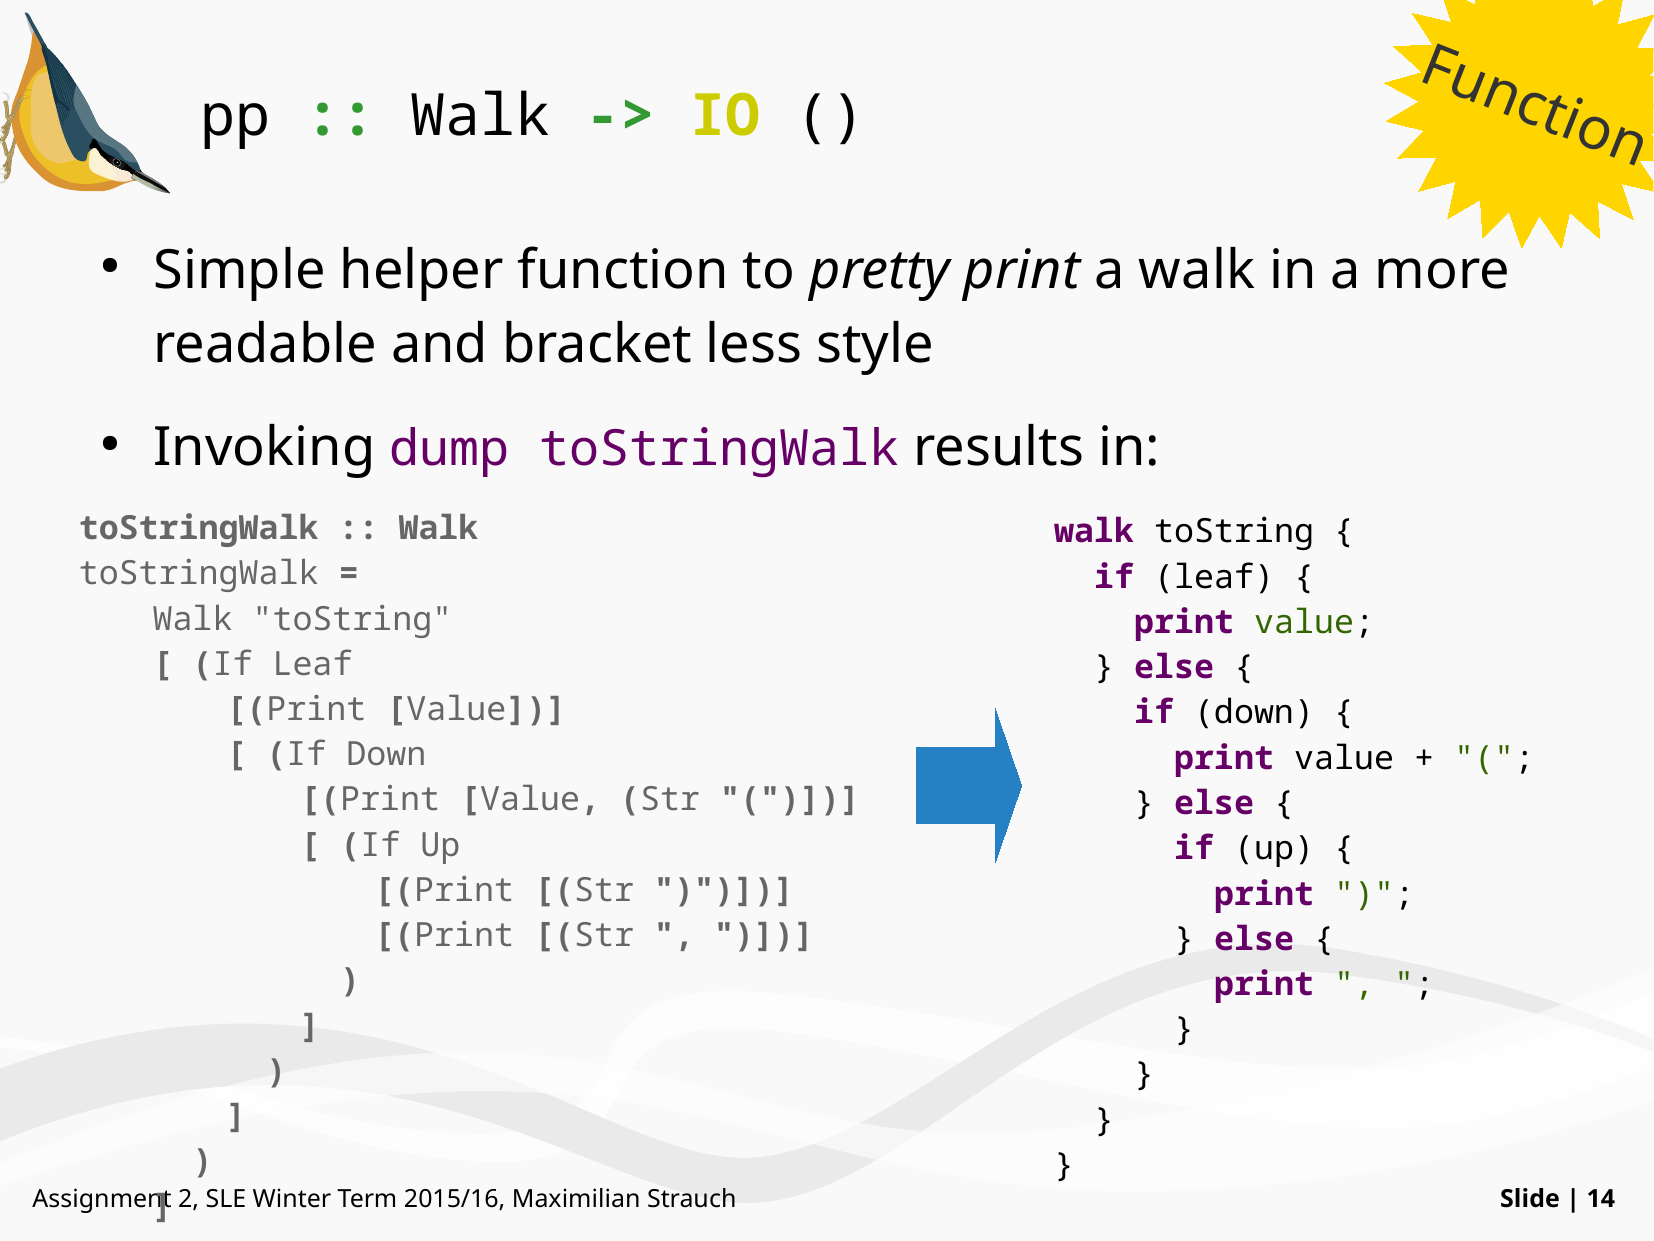

Function
# pp :: Walk -> IO ()
Simple helper function to pretty print a walk in a more readable and bracket less style
Invoking dump toStringWalk results in:
toStringWalk :: Walk
toStringWalk =
	Walk "toString"
	[ (If Leaf
		[(Print [Value])]
		[ (If Down
			[(Print [Value, (Str "(")])]
			[ (If Up
				[(Print [(Str ")")])]
				[(Print [(Str ", ")])]
			 )
			]
		 )
		]
	 )
	]
walk toString {
 if (leaf) {
 print value;
 } else {
 if (down) {
 print value + "(";
 } else {
 if (up) {
 print ")";
 } else {
 print ", ";
 }
 }
 }
}